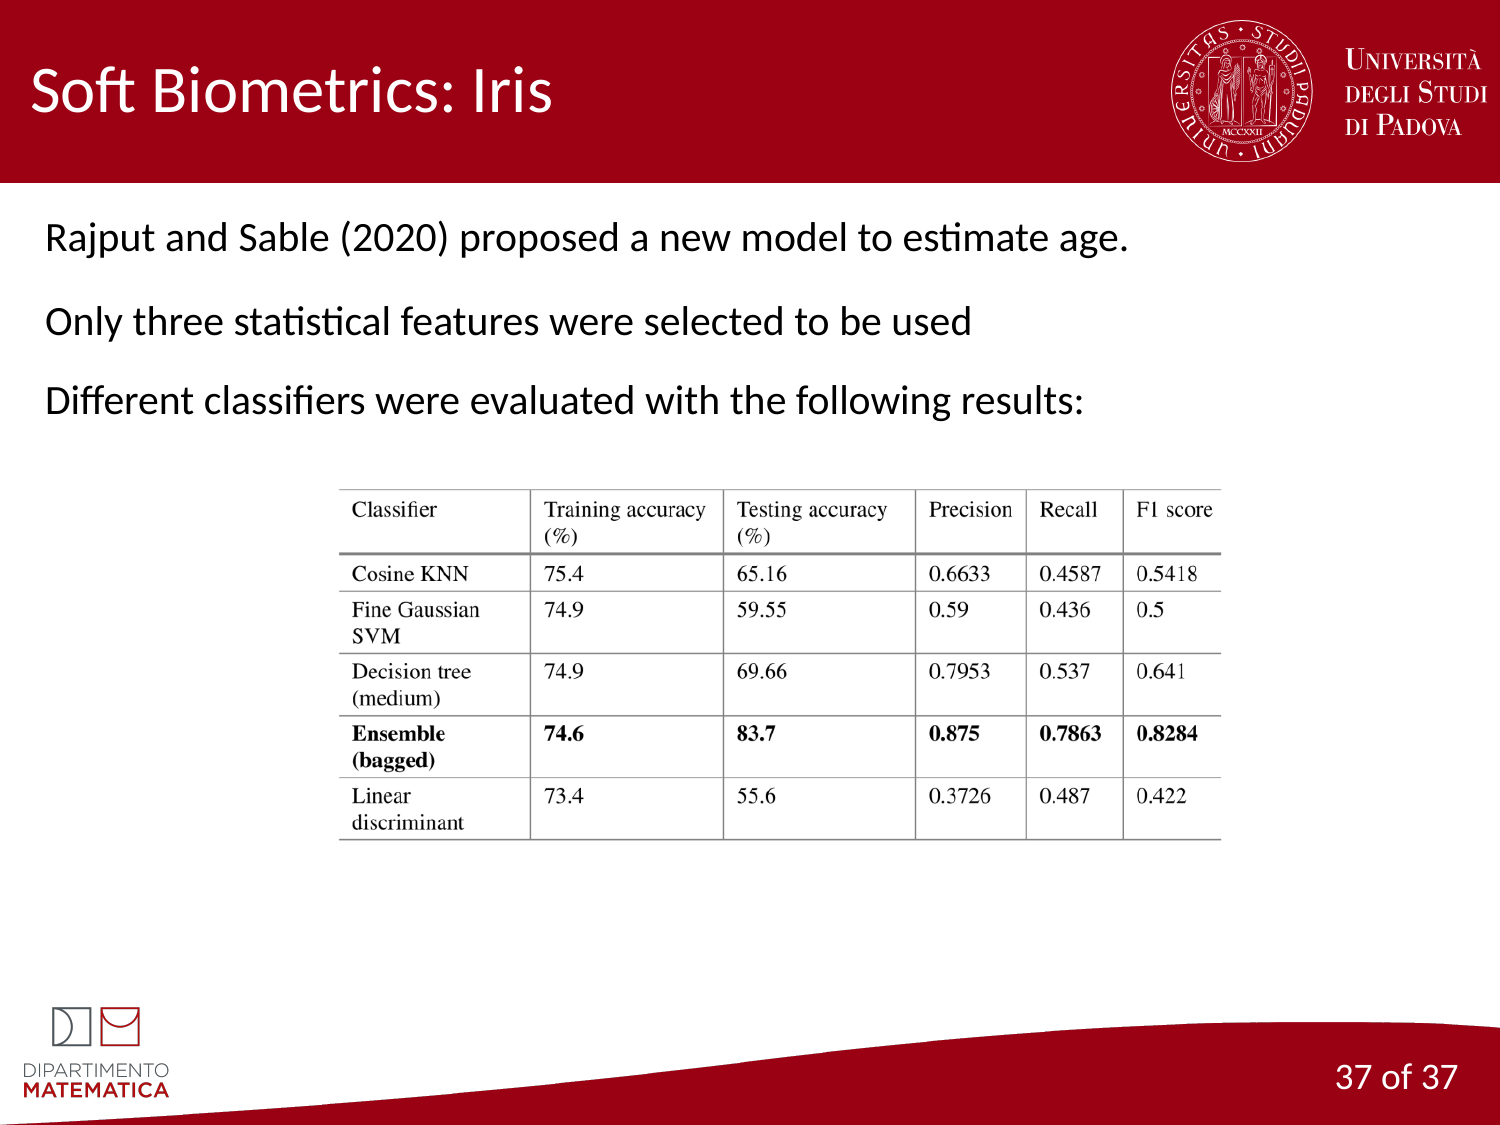

# Soft Biometrics: Iris
Rajput and Sable (2020) proposed a new model to estimate age.
Only three statistical features were selected to be used
Different classifiers were evaluated with the following results:
37 of 37